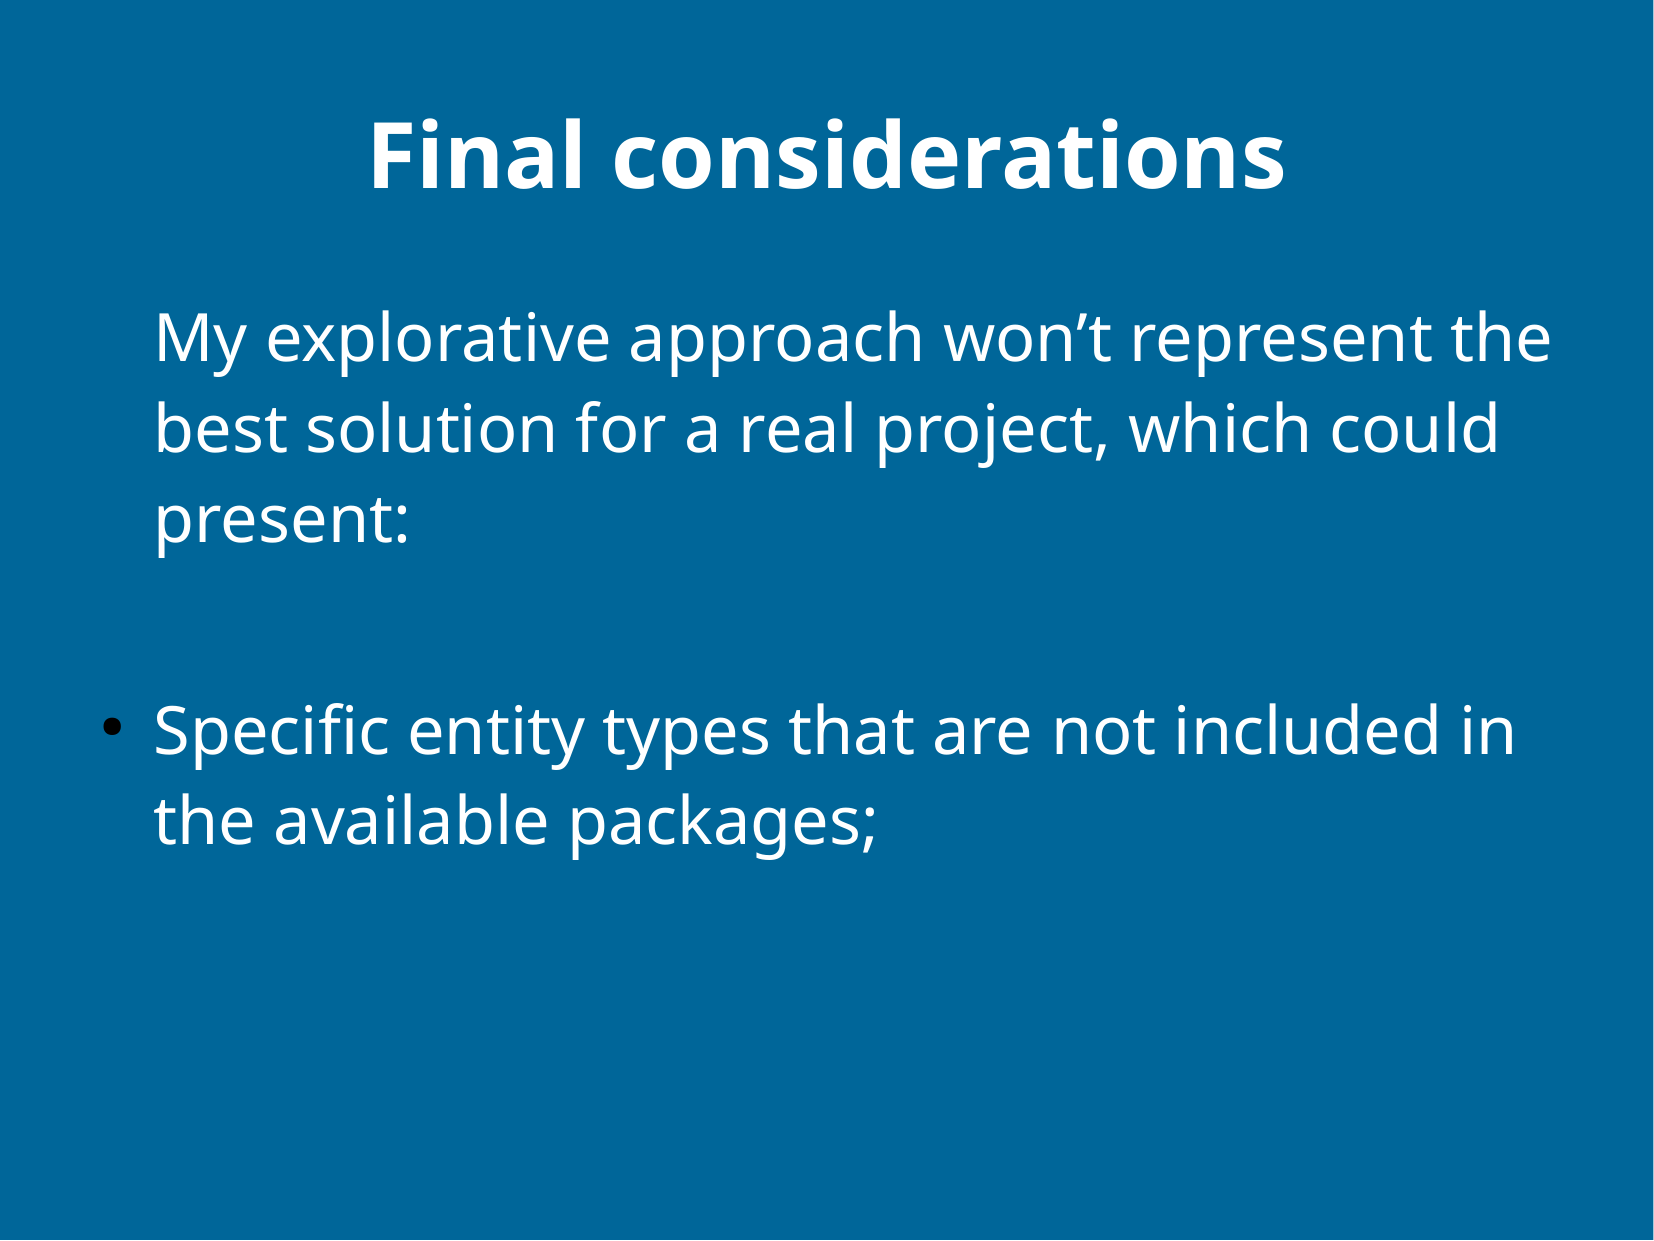

# Final considerations
My explorative approach won’t represent the best solution for a real project, which could present:
Specific entity types that are not included in the available packages;